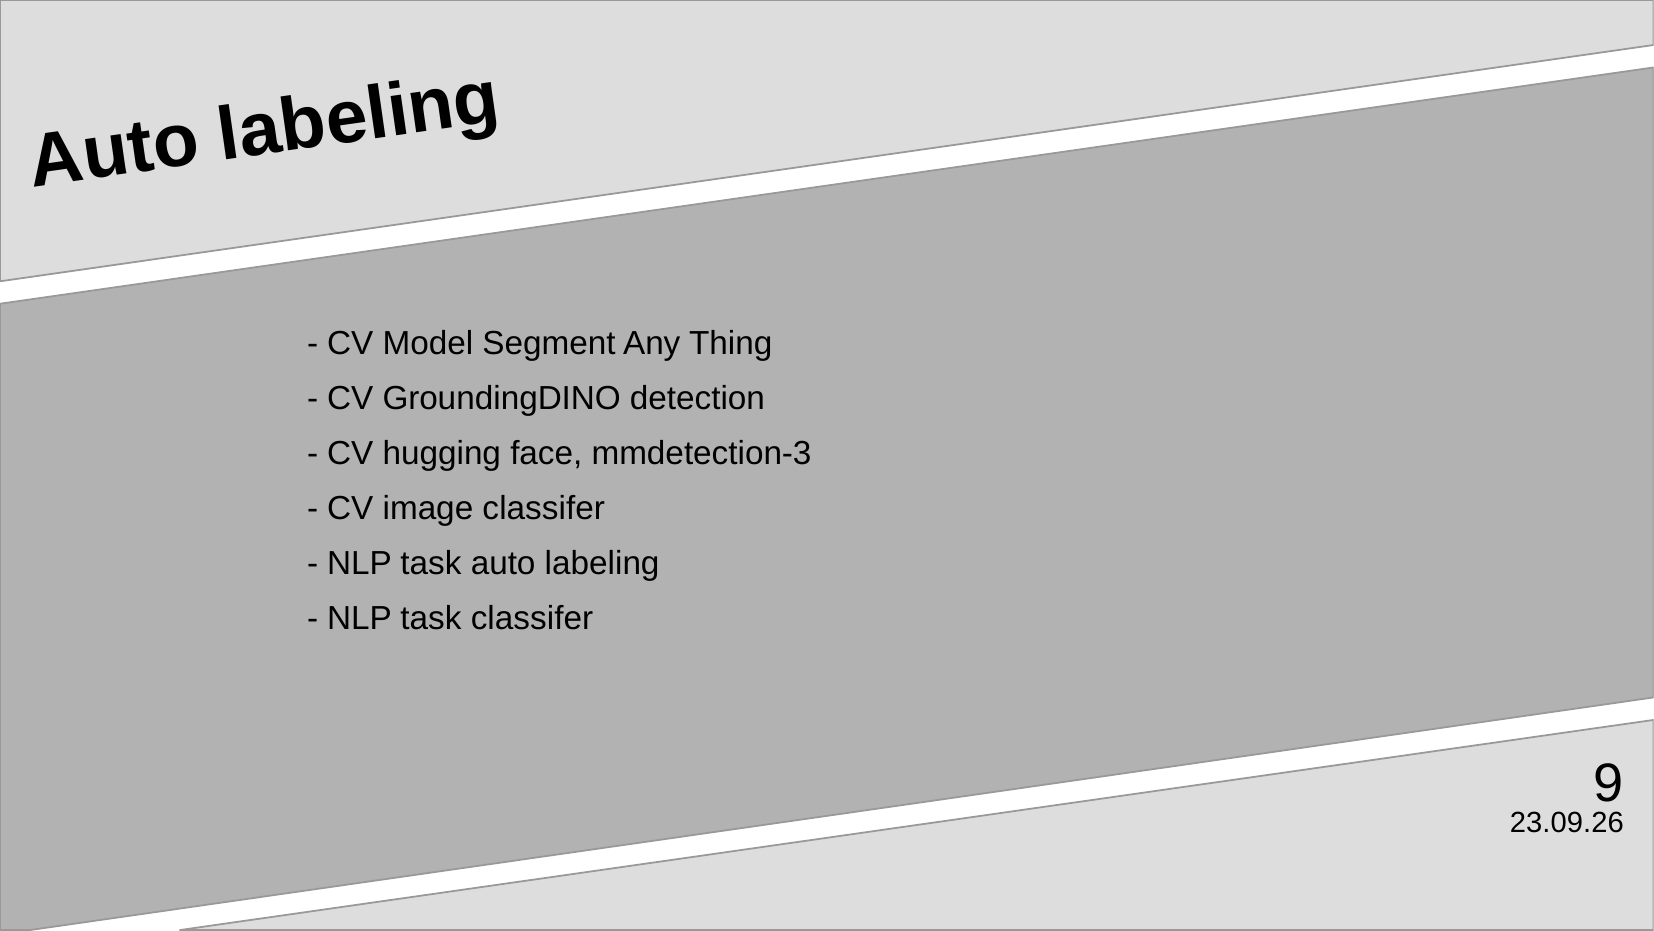

# Auto labeling
- CV Model Segment Any Thing
- CV GroundingDINO detection
- CV hugging face, mmdetection-3
- CV image classifer
- NLP task auto labeling
- NLP task classifer
9